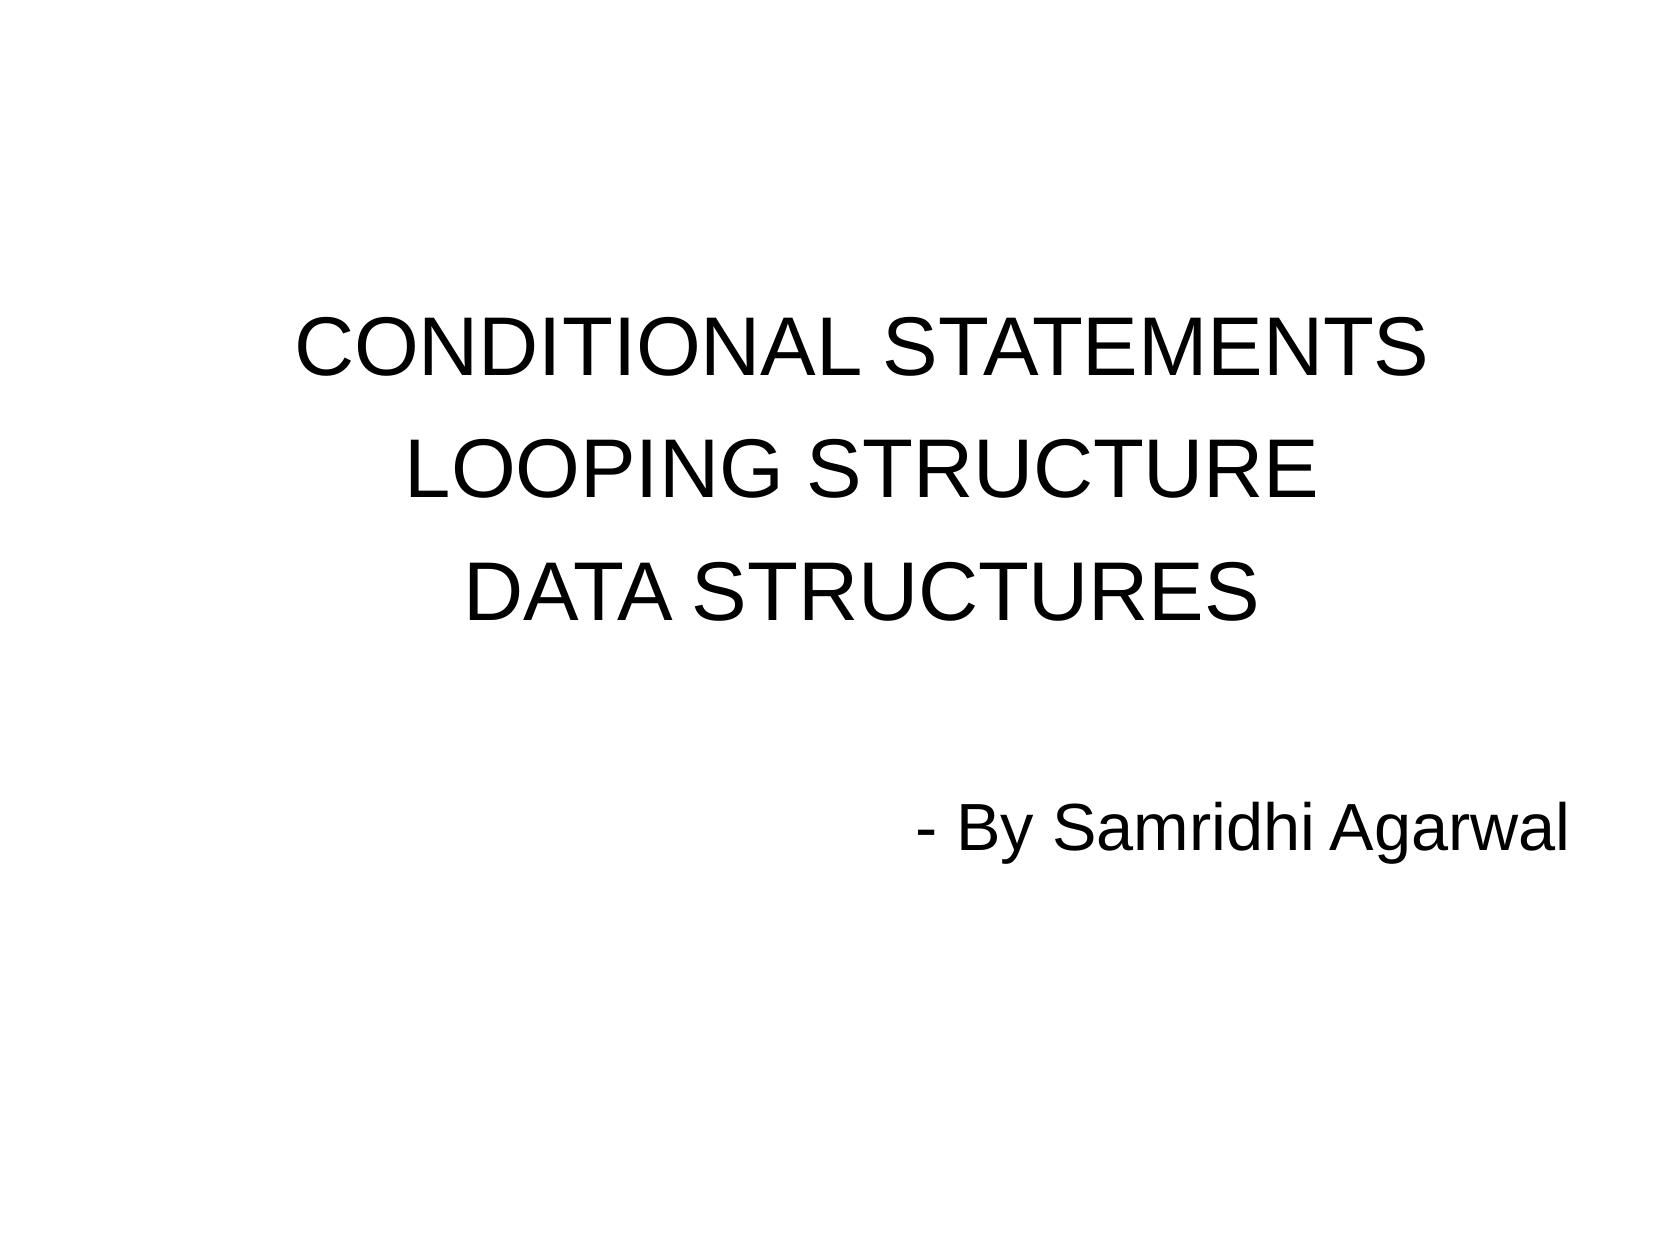

# CONDITIONAL STATEMENTS
LOOPING STRUCTURE
DATA STRUCTURES
- By Samridhi Agarwal